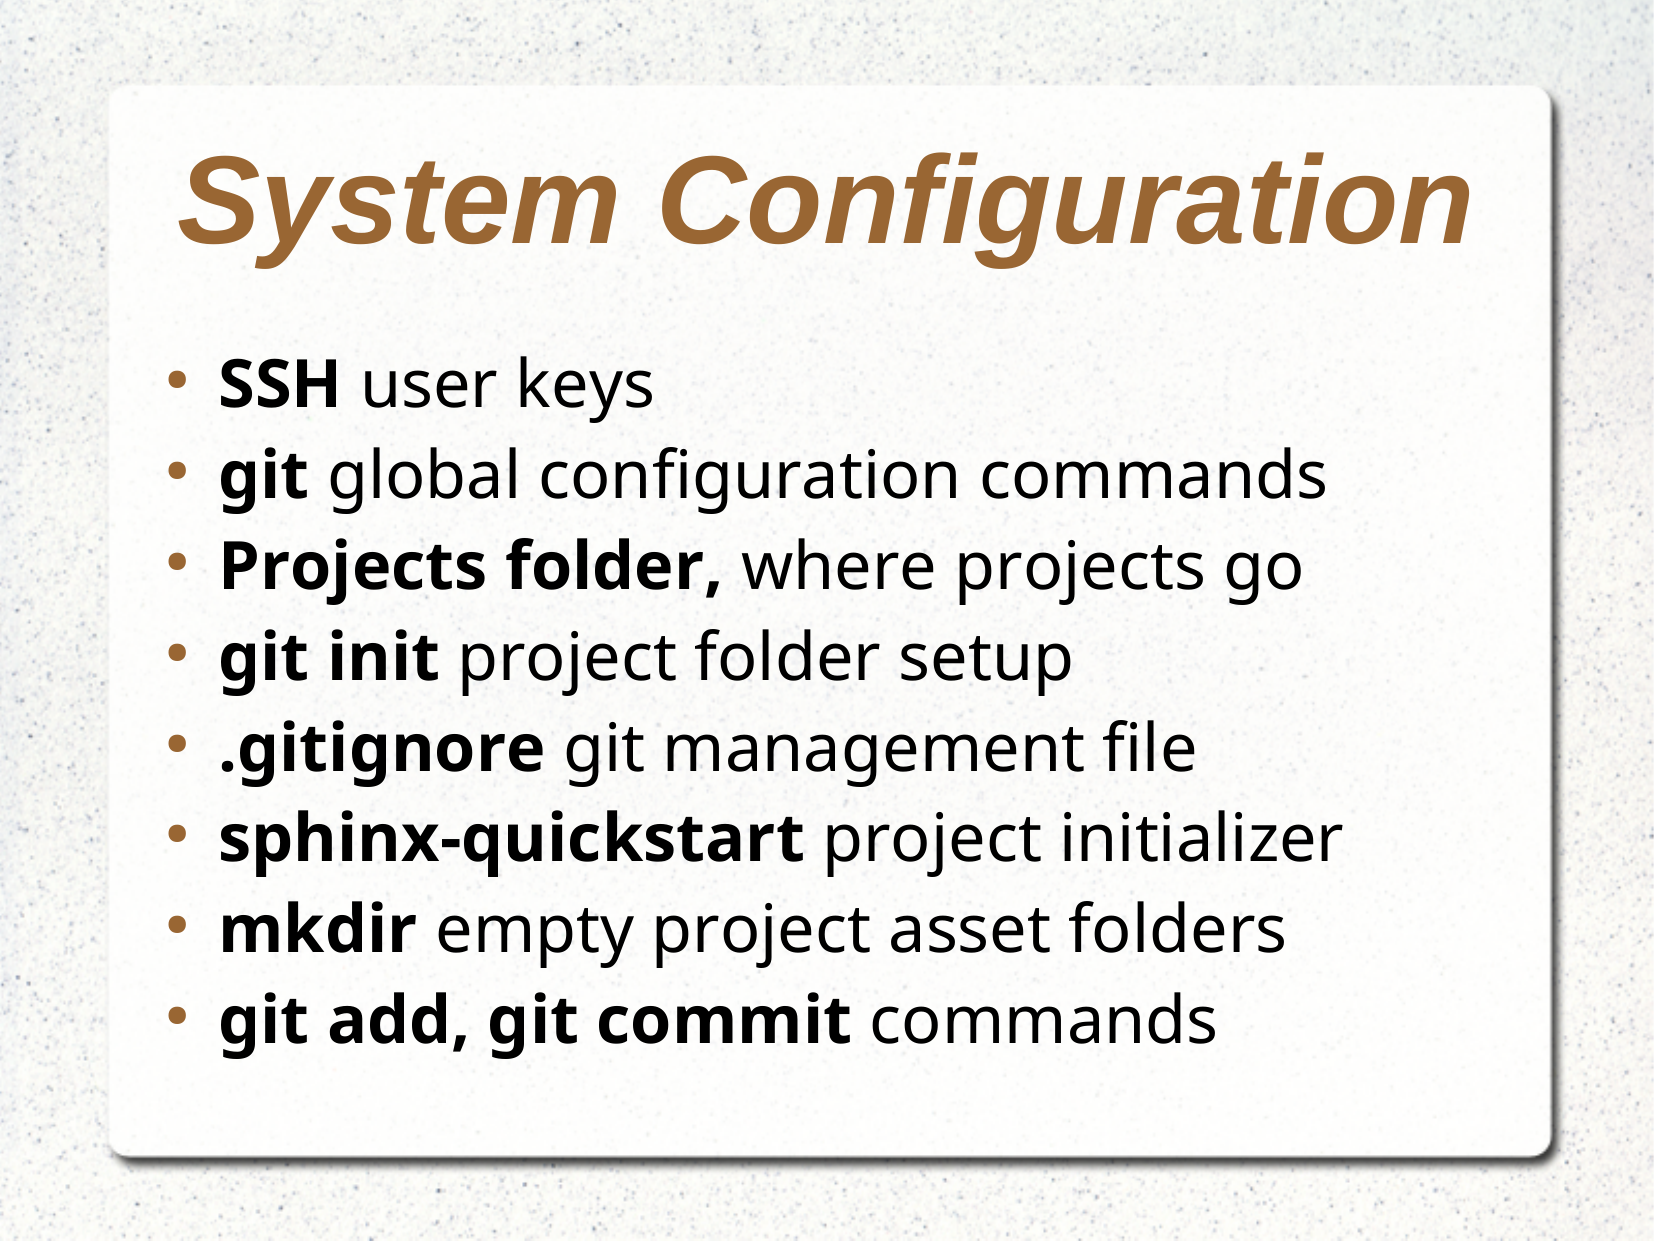

# System Configuration
SSH user keys
git global configuration commands
Projects folder, where projects go
git init project folder setup
.gitignore git management file
sphinx-quickstart project initializer
mkdir empty project asset folders
git add, git commit commands